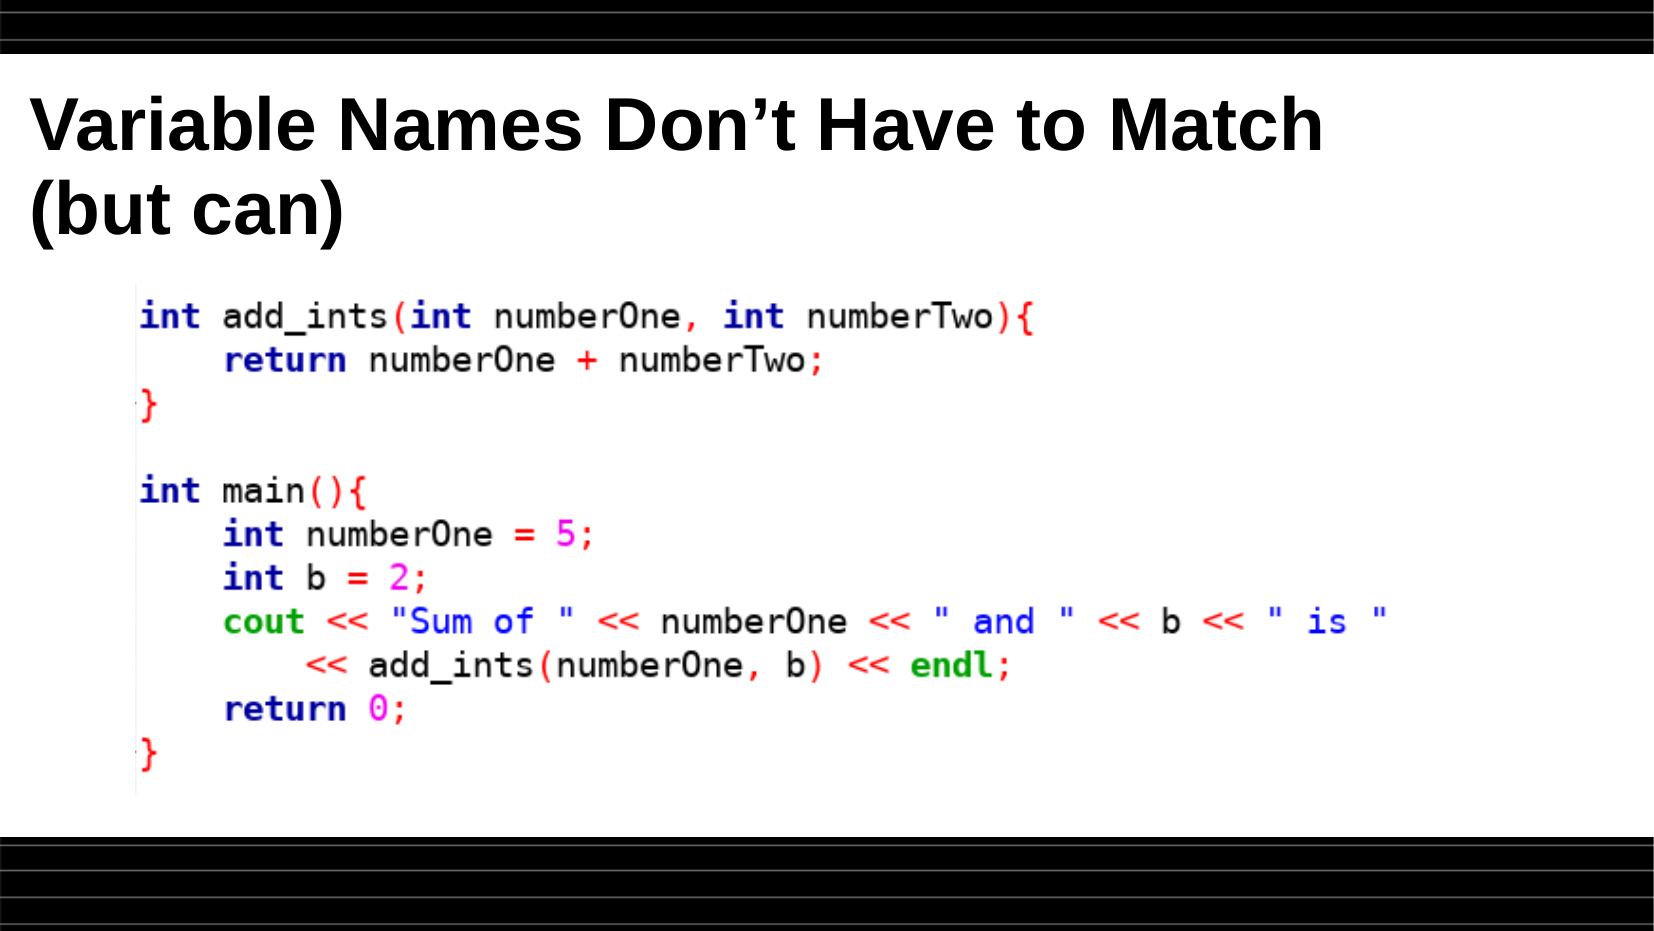

Variable Names Don’t Have to Match
(but can)